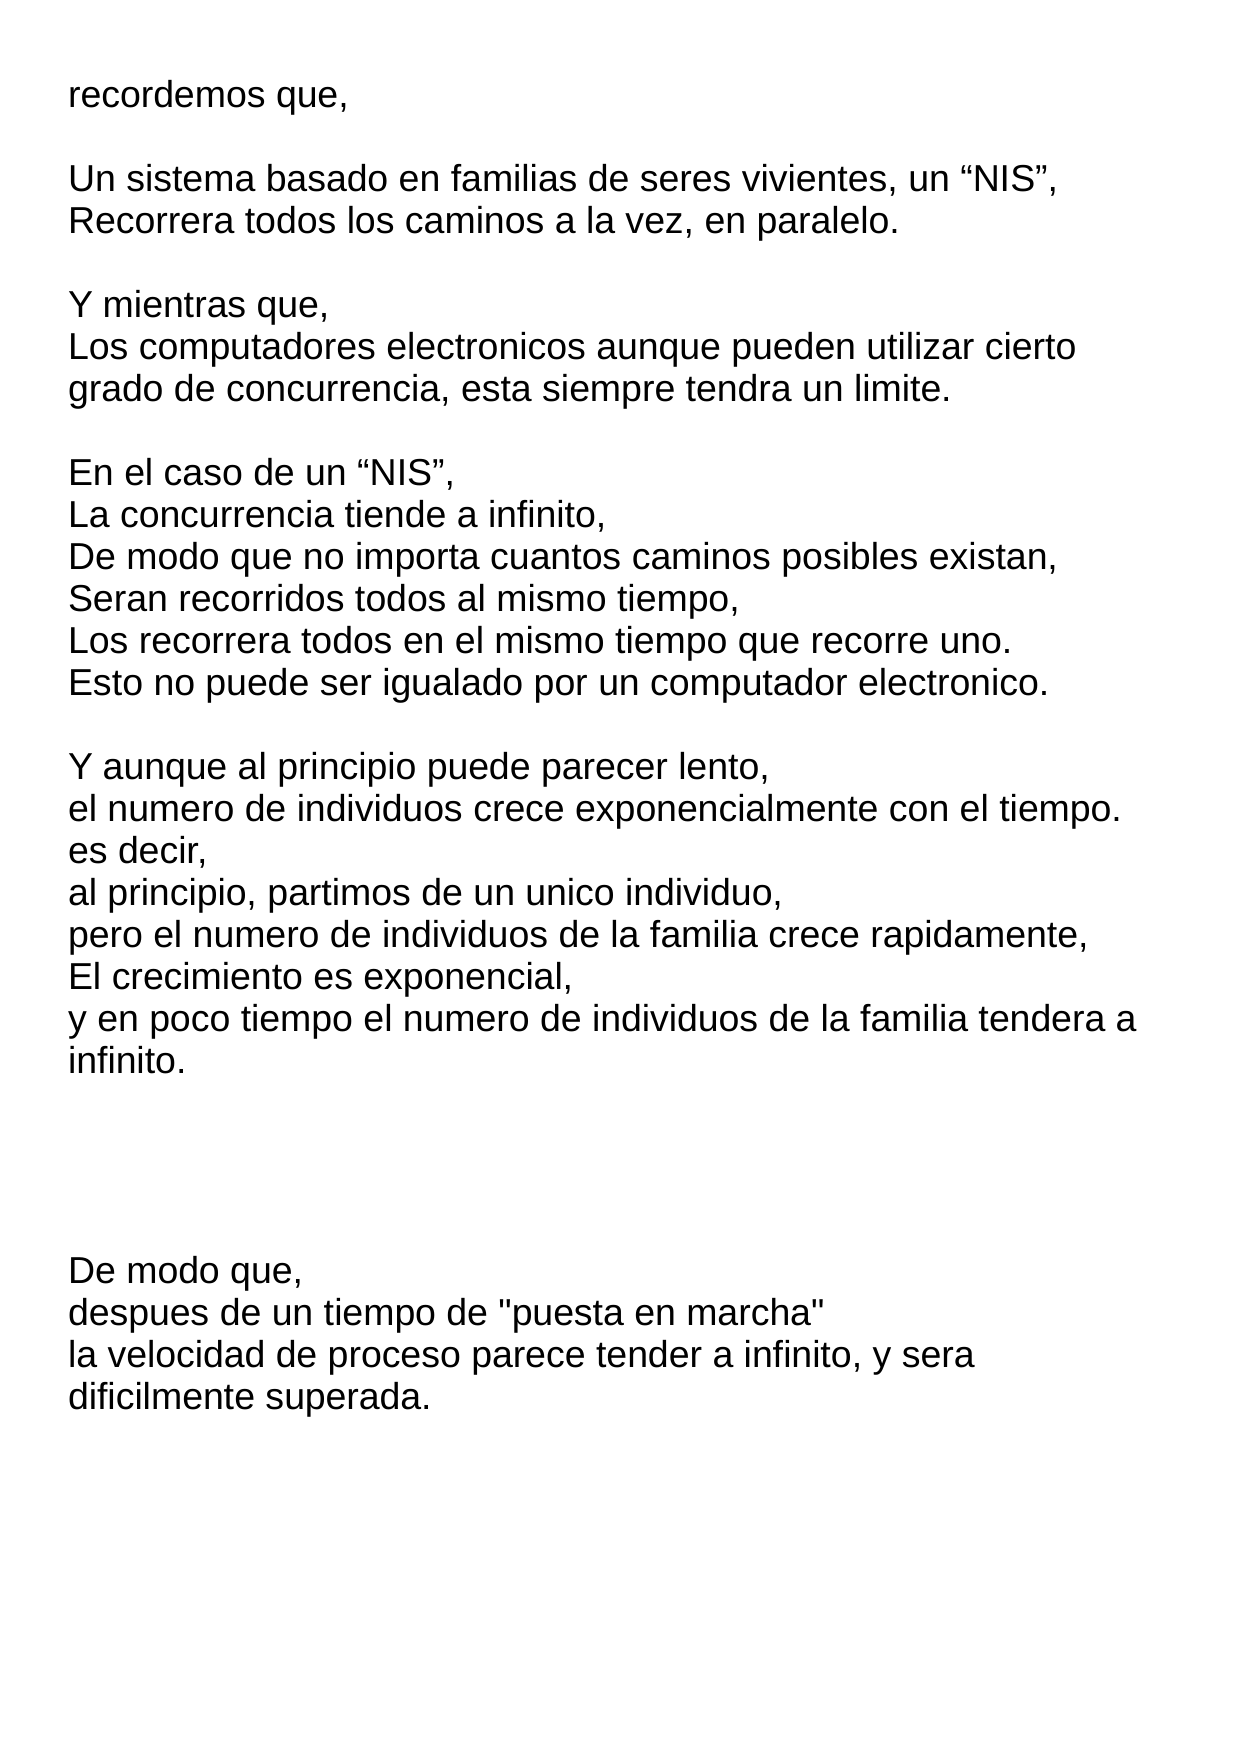

recordemos que,
Un sistema basado en familias de seres vivientes, un “NIS”,
Recorrera todos los caminos a la vez, en paralelo.
Y mientras que,
Los computadores electronicos aunque pueden utilizar cierto grado de concurrencia, esta siempre tendra un limite.
En el caso de un “NIS”,
La concurrencia tiende a infinito,
De modo que no importa cuantos caminos posibles existan,
Seran recorridos todos al mismo tiempo,
Los recorrera todos en el mismo tiempo que recorre uno.
Esto no puede ser igualado por un computador electronico.
Y aunque al principio puede parecer lento,
el numero de individuos crece exponencialmente con el tiempo.
es decir,
al principio, partimos de un unico individuo,
pero el numero de individuos de la familia crece rapidamente,
El crecimiento es exponencial,
y en poco tiempo el numero de individuos de la familia tendera a infinito.
De modo que,
despues de un tiempo de "puesta en marcha"
la velocidad de proceso parece tender a infinito, y sera dificilmente superada.